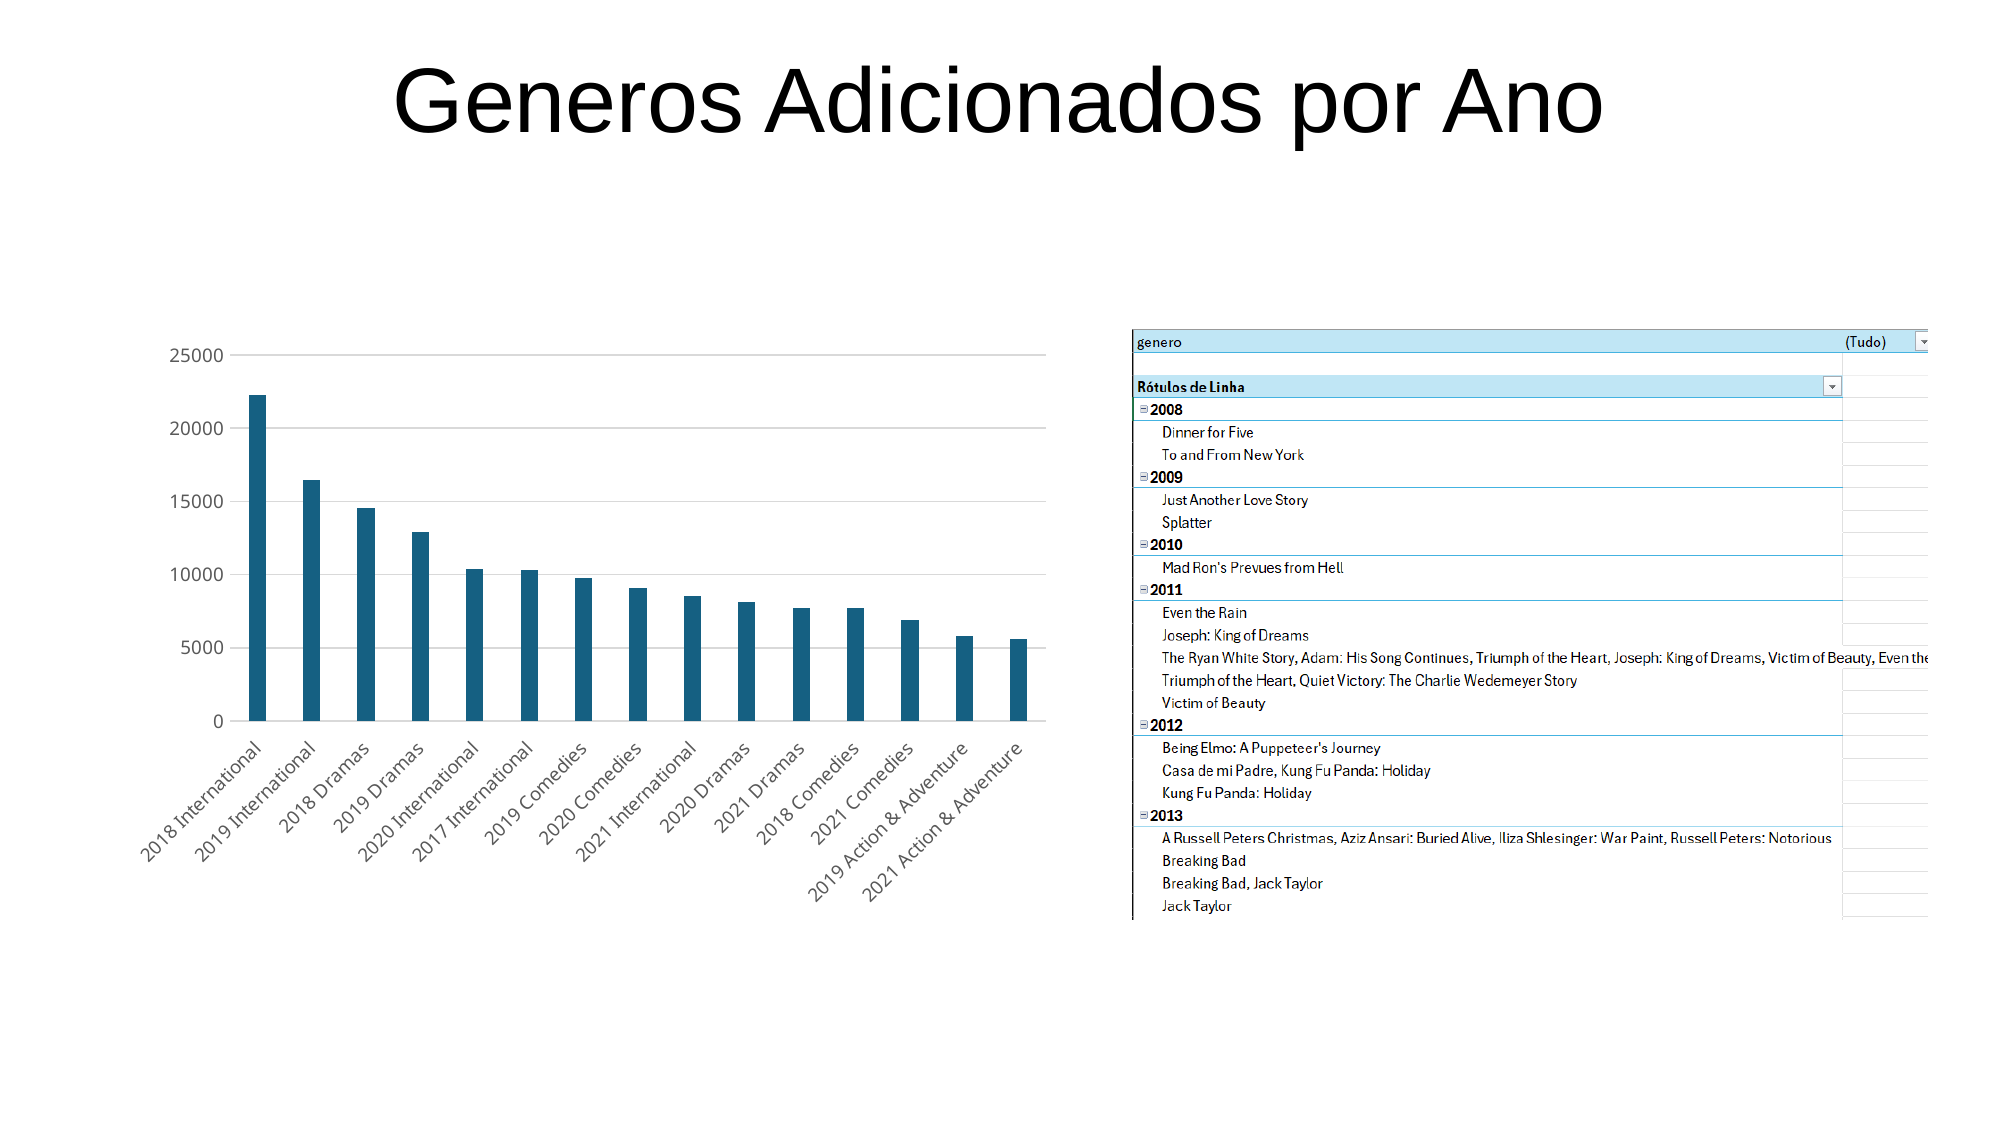

# Generos Adicionados por Ano
### Chart
| Category | count |
|---|---|
| 2018 International | 22259.0 |
| 2019 International | 16492.0 |
| 2018 Dramas | 14546.0 |
| 2019 Dramas | 12903.0 |
| 2020 International | 10413.0 |
| 2017 International | 10298.0 |
| 2019 Comedies | 9775.0 |
| 2020 Comedies | 9066.0 |
| 2021 International | 8570.0 |
| 2020 Dramas | 8097.0 |
| 2021 Dramas | 7707.0 |
| 2018 Comedies | 7700.0 |
| 2021 Comedies | 6877.0 |
| 2019 Action & Adventure | 5802.0 |
| 2021 Action & Adventure | 5576.0 |